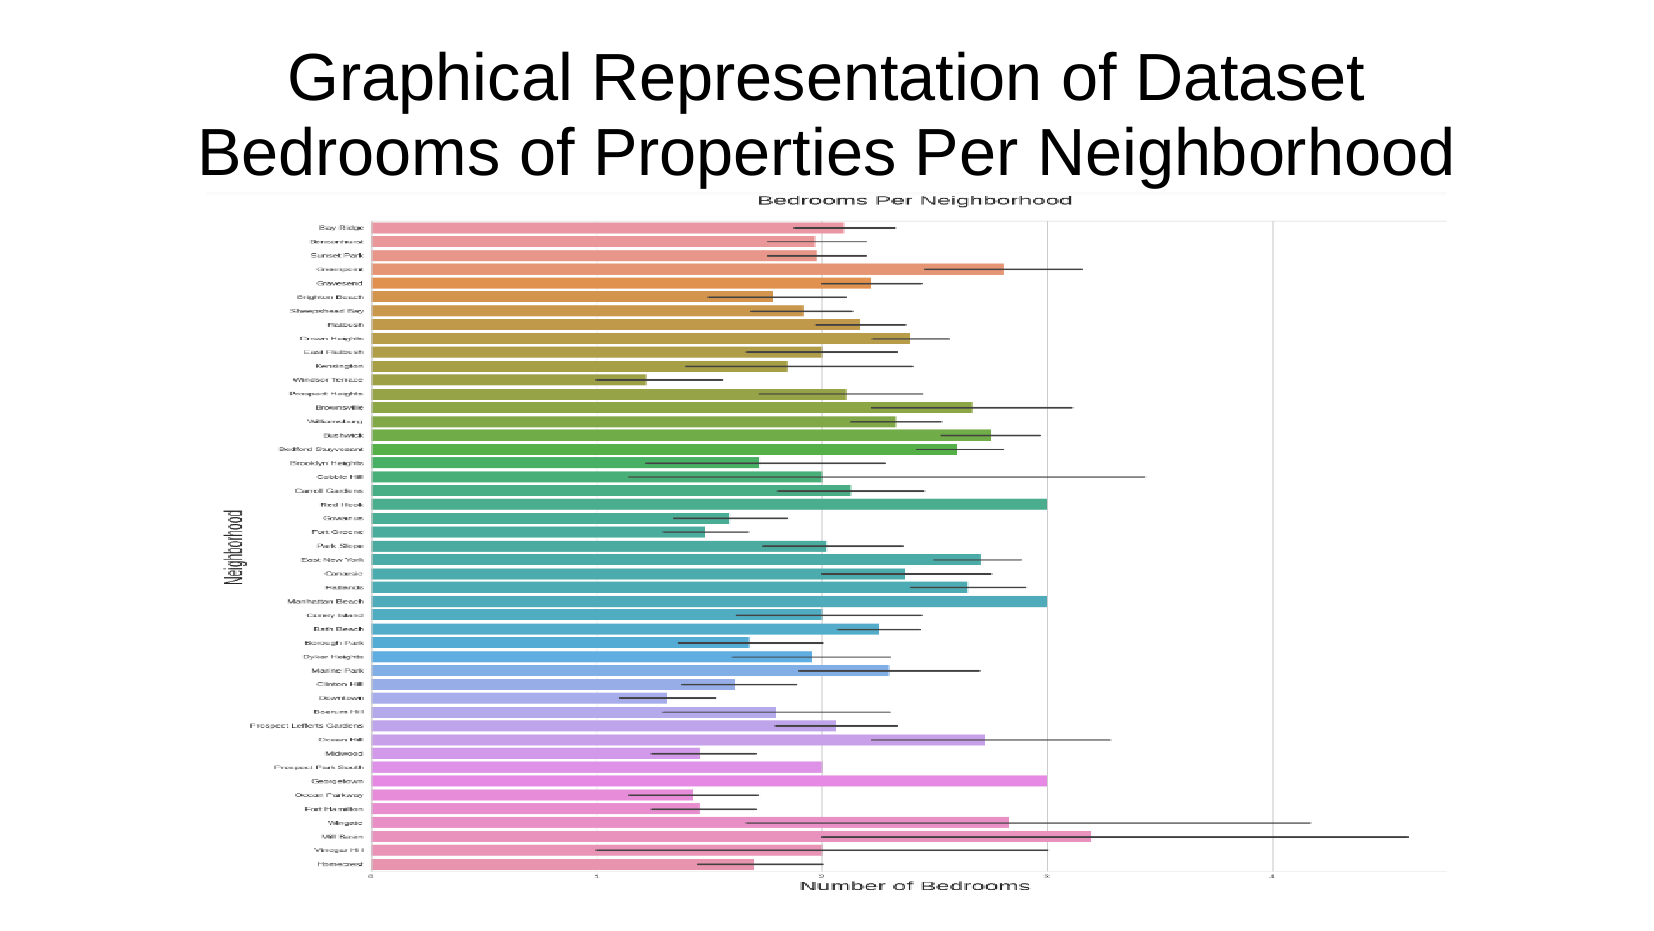

# Graphical Representation of Dataset Bedrooms of Properties Per Neighborhood